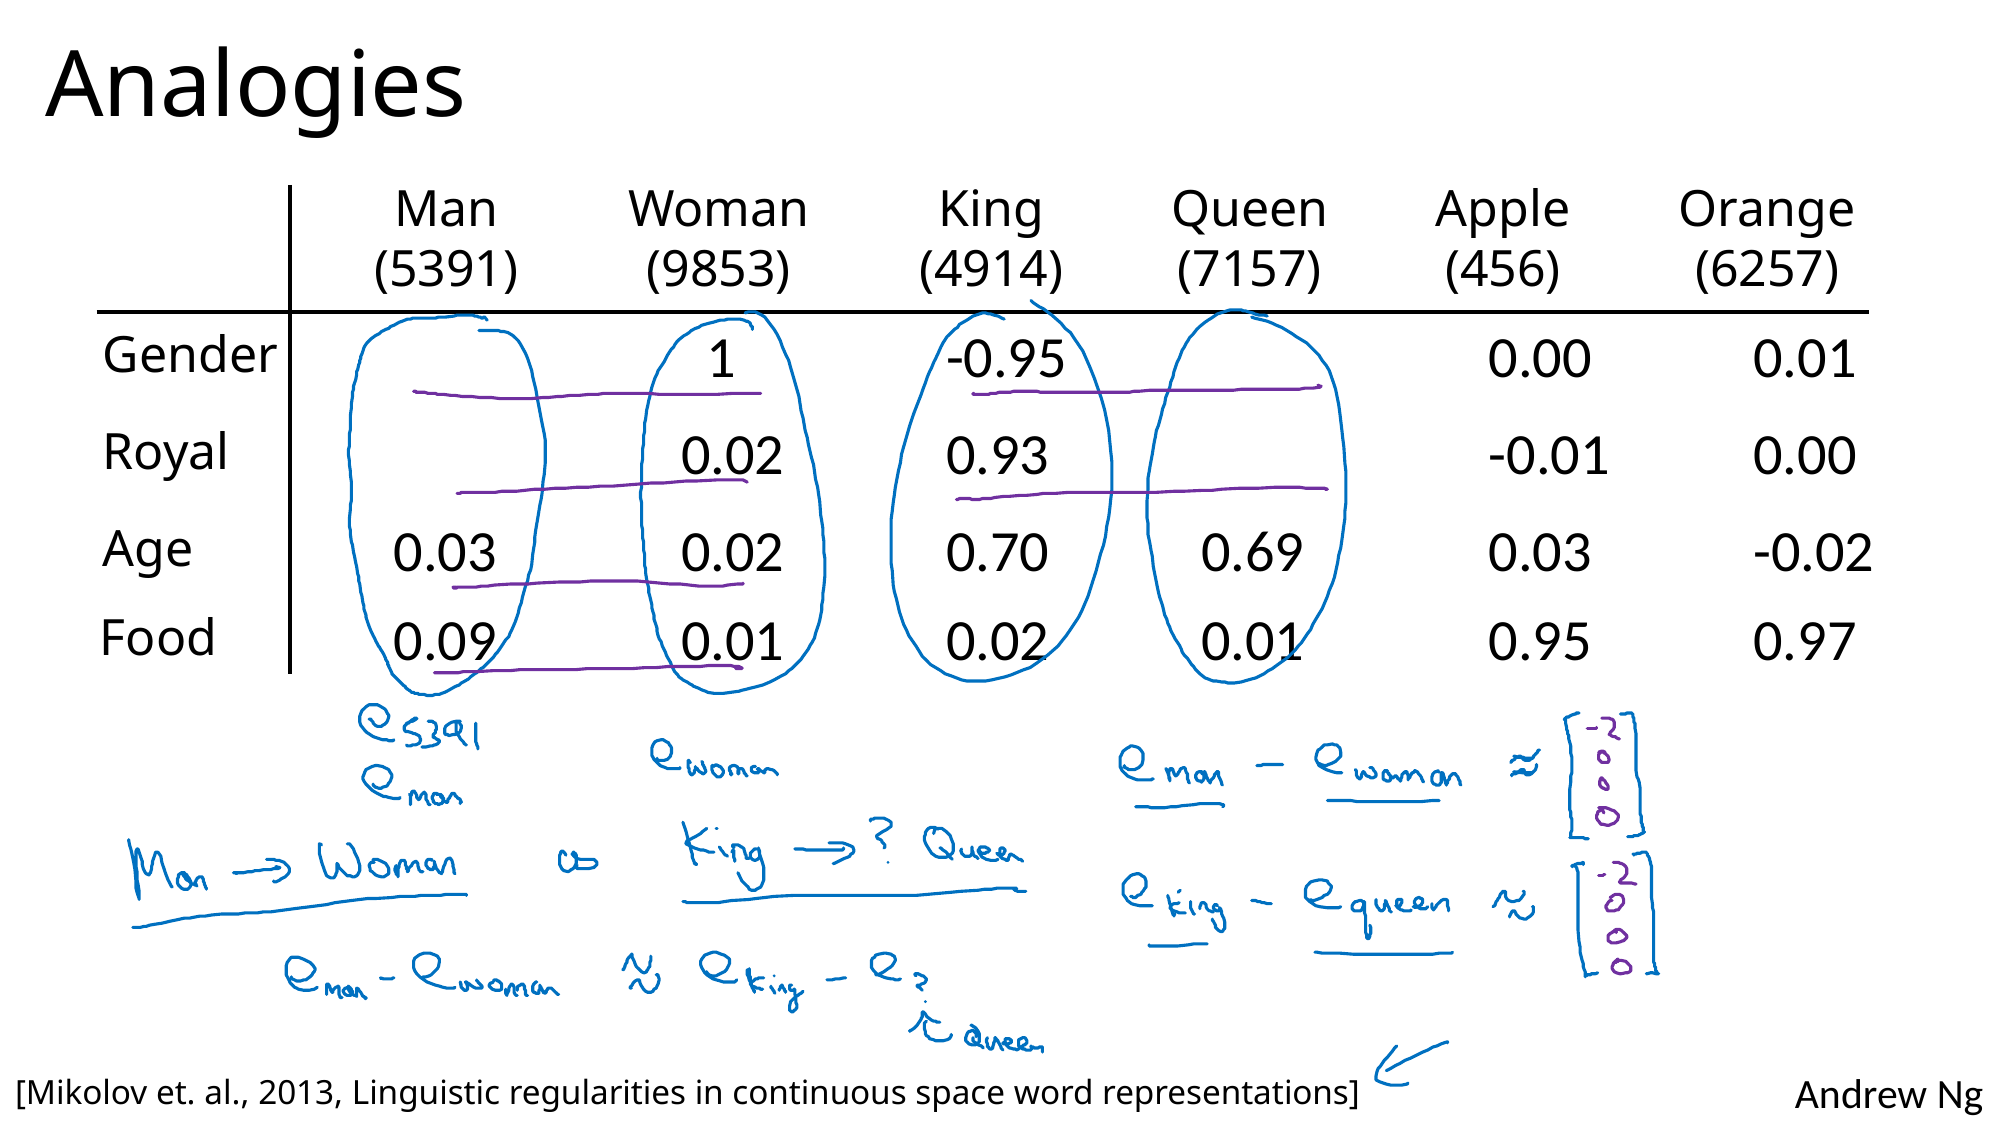

# Analogies
Man
(5391)
Woman
(9853)
King
(4914)
Queen
(7157)
Apple
(456)
Orange
(6257)
-0.95
0.00
0.01
1
Gender
0.02
0.93
-0.01
0.00
Royal
0.03
0.02
0.70
0.69
0.03
-0.02
Age
0.09
0.01
0.02
0.01
0.95
0.97
Food
[Mikolov et. al., 2013, Linguistic regularities in continuous space word representations]